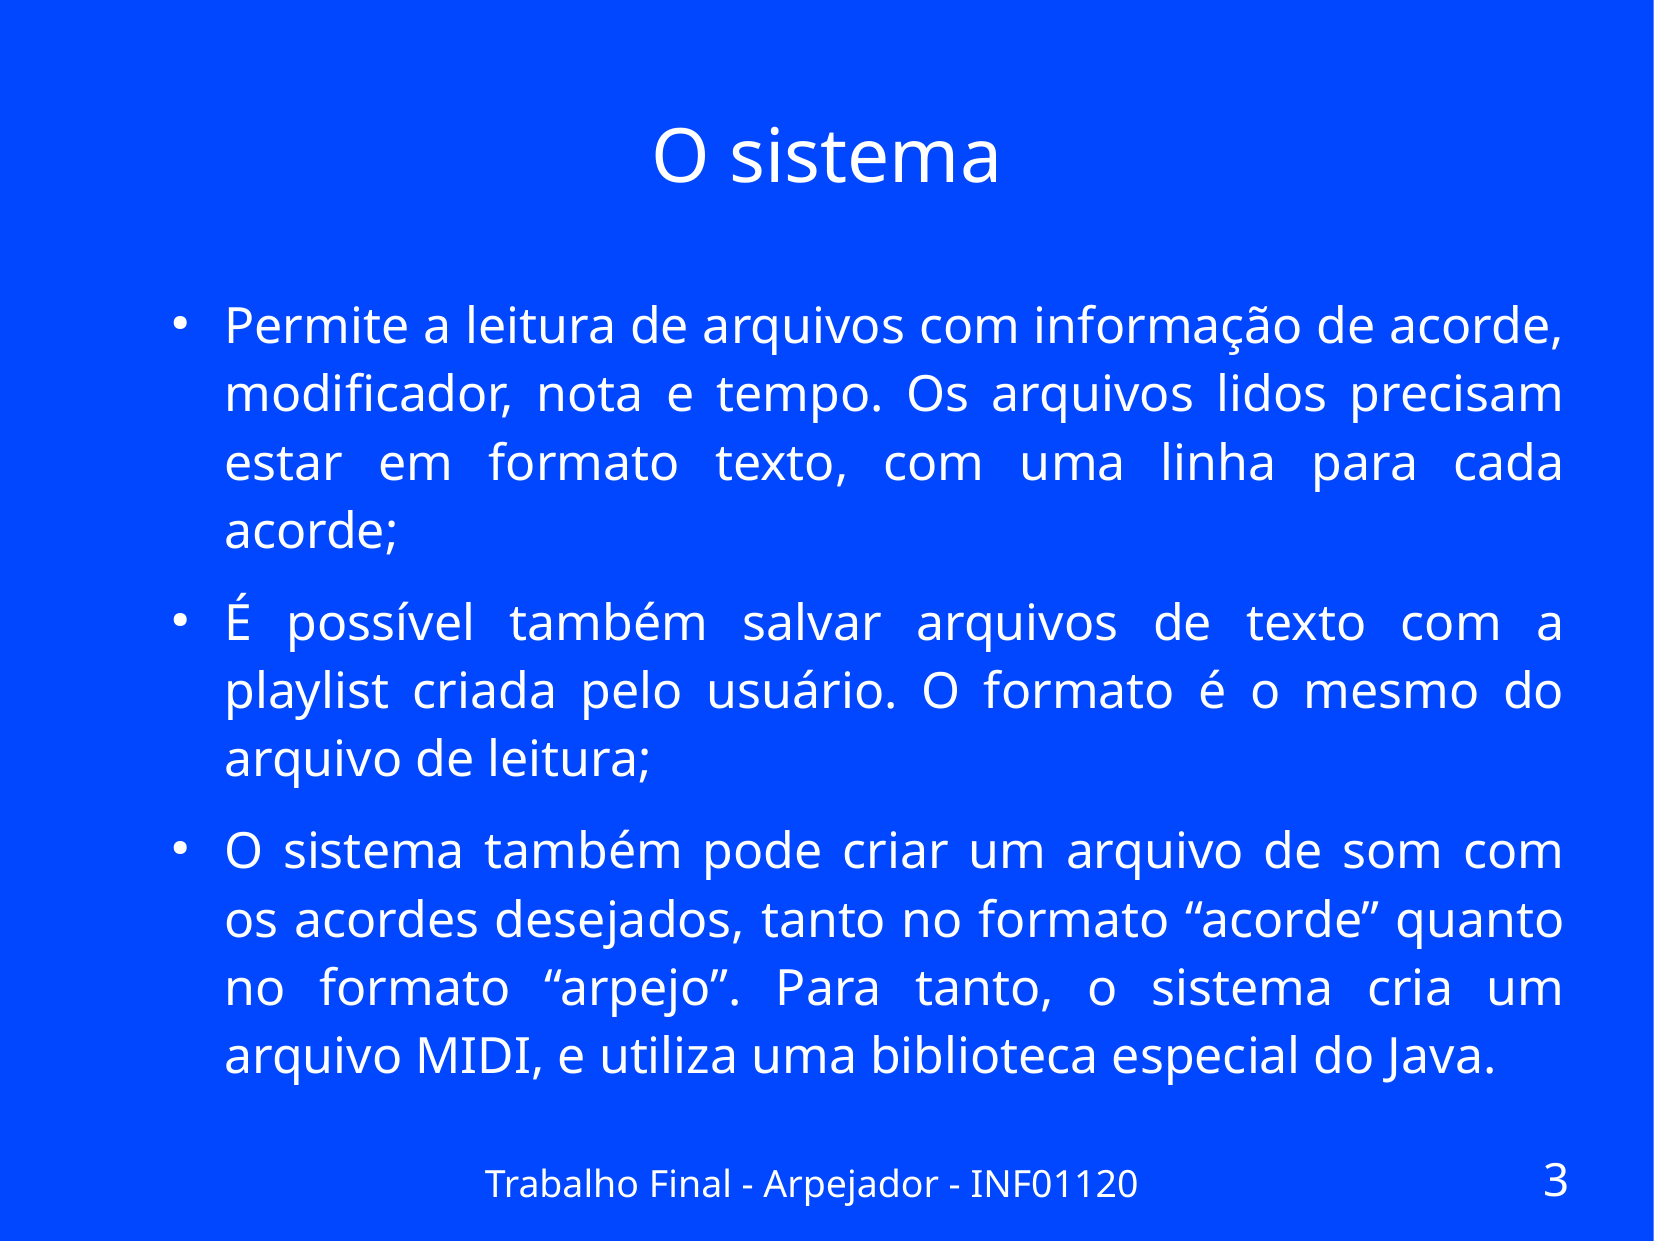

# O sistema
Permite a leitura de arquivos com informação de acorde, modificador, nota e tempo. Os arquivos lidos precisam estar em formato texto, com uma linha para cada acorde;
É possível também salvar arquivos de texto com a playlist criada pelo usuário. O formato é o mesmo do arquivo de leitura;
O sistema também pode criar um arquivo de som com os acordes desejados, tanto no formato “acorde” quanto no formato “arpejo”. Para tanto, o sistema cria um arquivo MIDI, e utiliza uma biblioteca especial do Java.